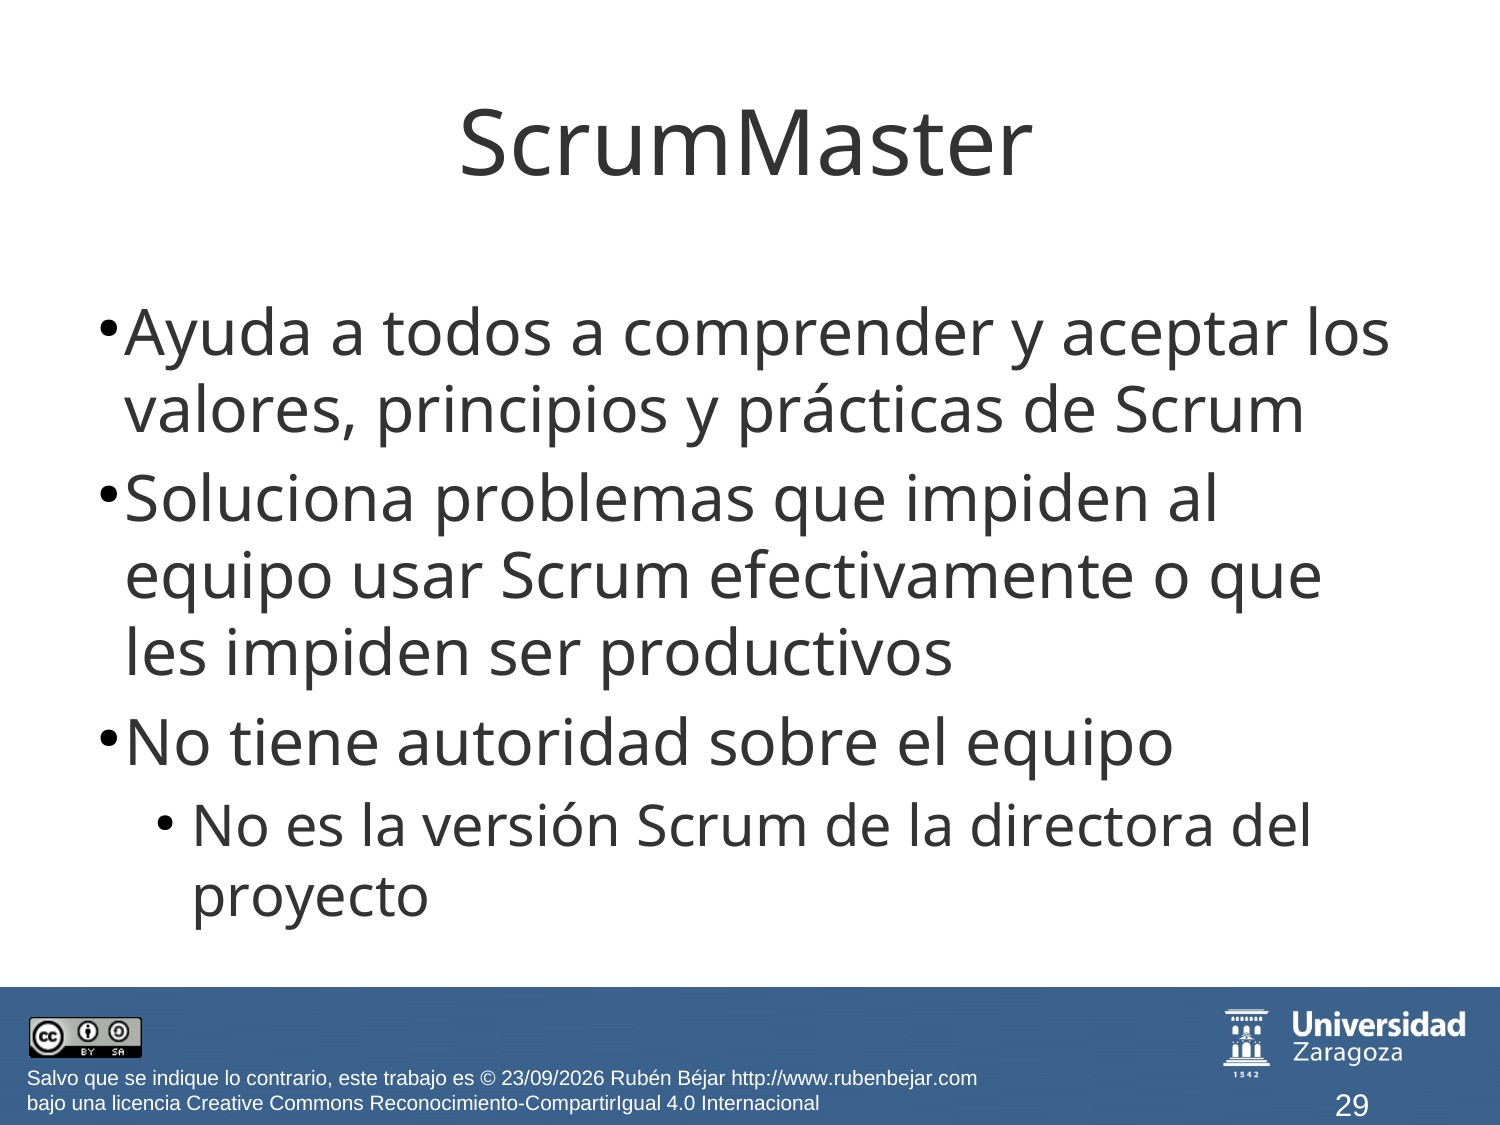

# ScrumMaster
Ayuda a todos a comprender y aceptar los valores, principios y prácticas de Scrum
Soluciona problemas que impiden al equipo usar Scrum efectivamente o que les impiden ser productivos
No tiene autoridad sobre el equipo
No es la versión Scrum de la directora del proyecto